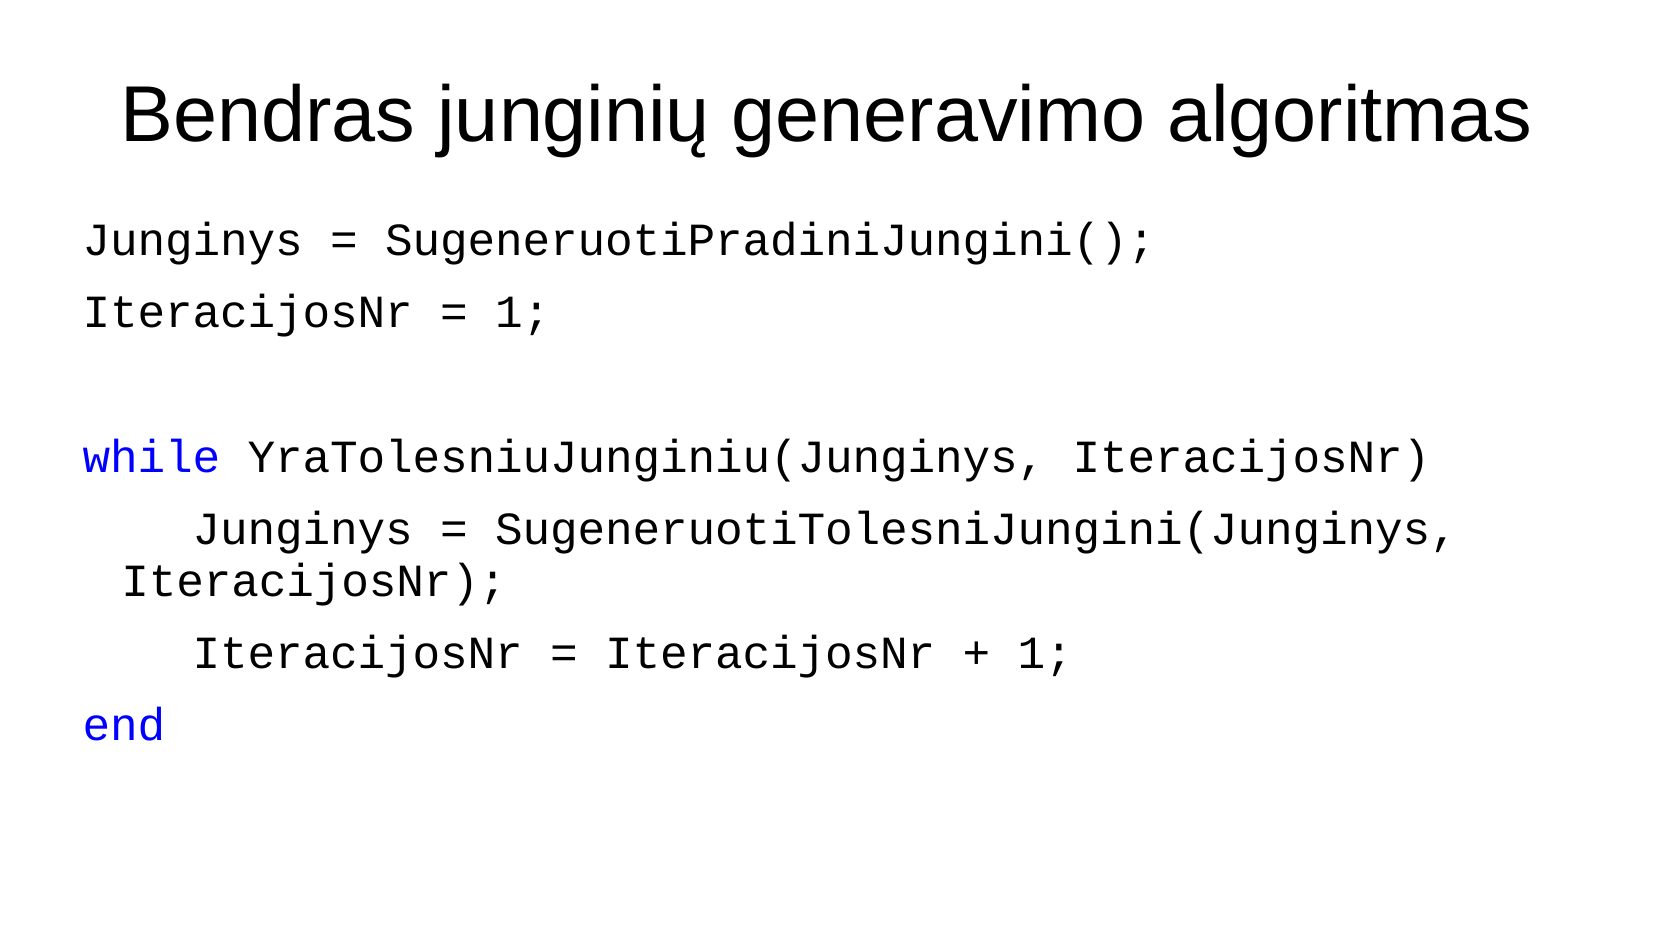

# Bendras junginių generavimo algoritmas
Junginys = SugeneruotiPradiniJungini();
IteracijosNr = 1;
while YraTolesniuJunginiu(Junginys, IteracijosNr)
 Junginys = SugeneruotiTolesniJungini(Junginys, IteracijosNr);
 IteracijosNr = IteracijosNr + 1;
end